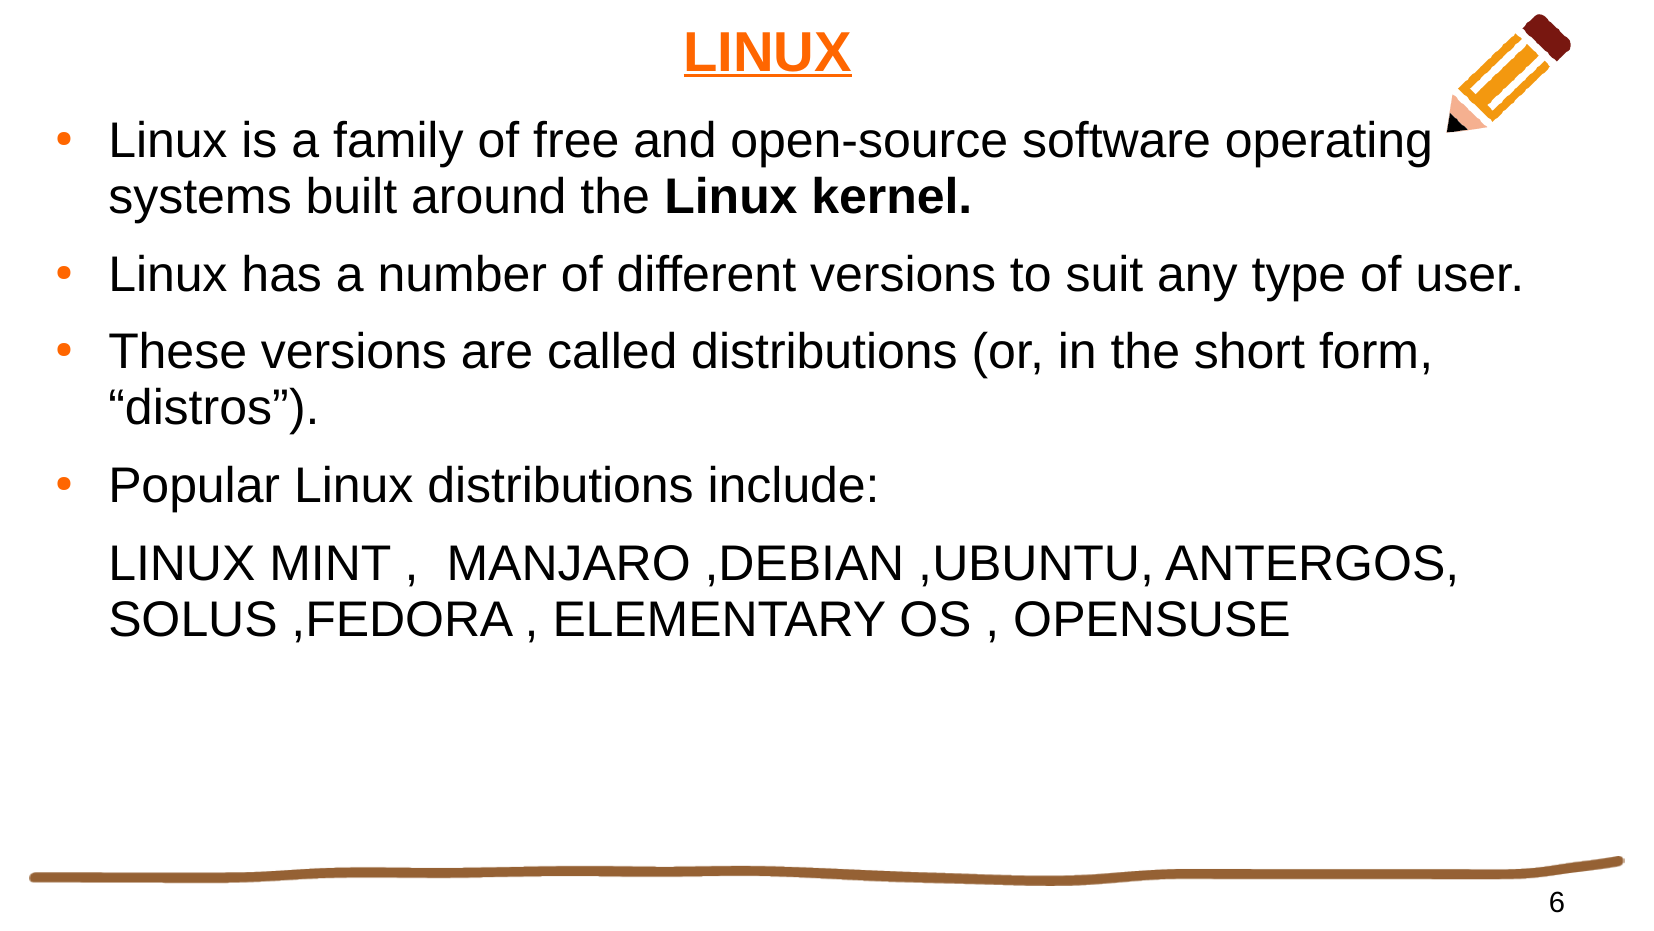

# LINUX
Linux is a family of free and open-source software operating systems built around the Linux kernel.
Linux has a number of different versions to suit any type of user.
These versions are called distributions (or, in the short form, “distros”).
Popular Linux distributions include:
LINUX MINT , MANJARO ,DEBIAN ,UBUNTU, ANTERGOS, SOLUS ,FEDORA , ELEMENTARY OS , OPENSUSE
6